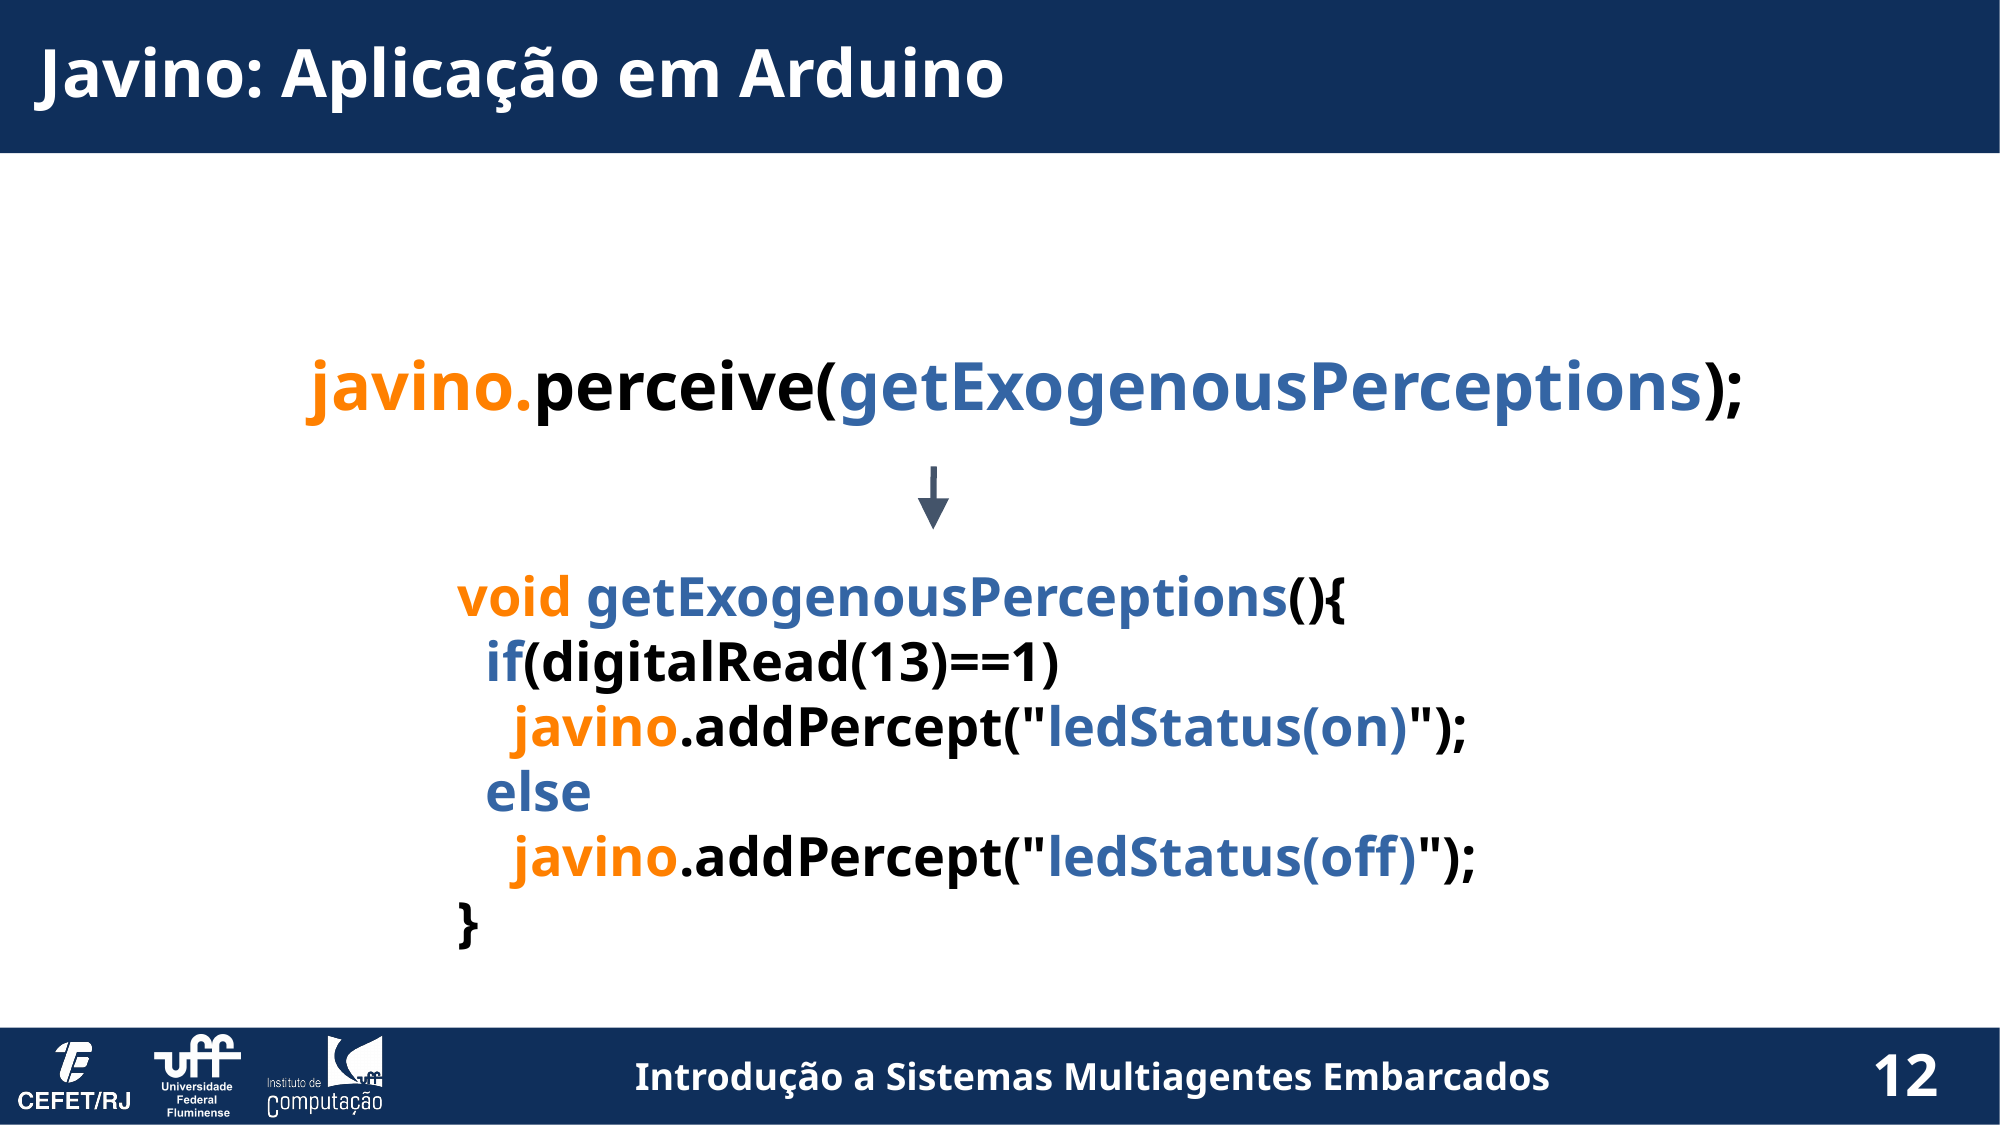

Javino: Aplicação em Arduino
javino.perceive(getExogenousPerceptions);
void getExogenousPerceptions(){
 if(digitalRead(13)==1)
 javino.addPercept("ledStatus(on)");
 else
 javino.addPercept("ledStatus(off)");
}